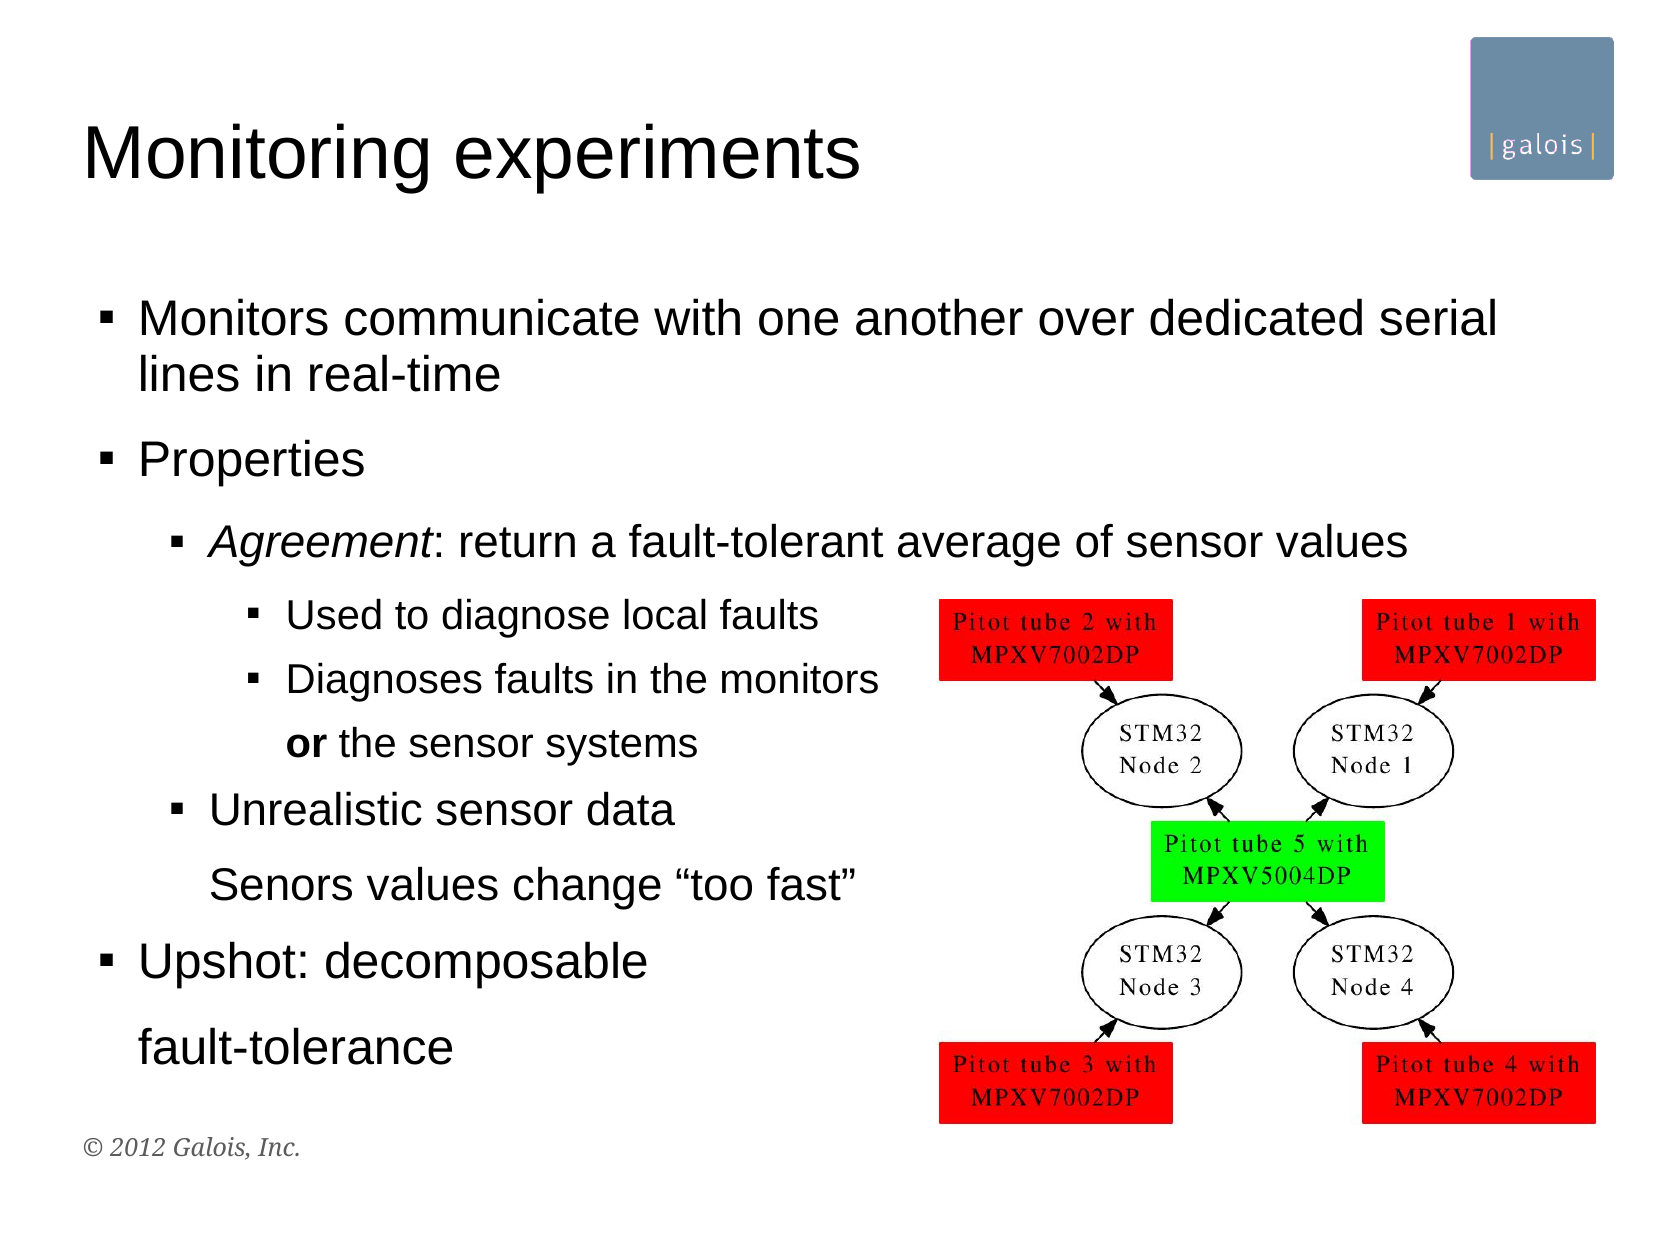

# Monitoring experiments
Monitors communicate with one another over dedicated serial lines in real-time
Properties
Agreement: return a fault-tolerant average of sensor values
Used to diagnose local faults
Diagnoses faults in the monitors
or the sensor systems
Unrealistic sensor data
Senors values change “too fast”
Upshot: decomposable
fault-tolerance